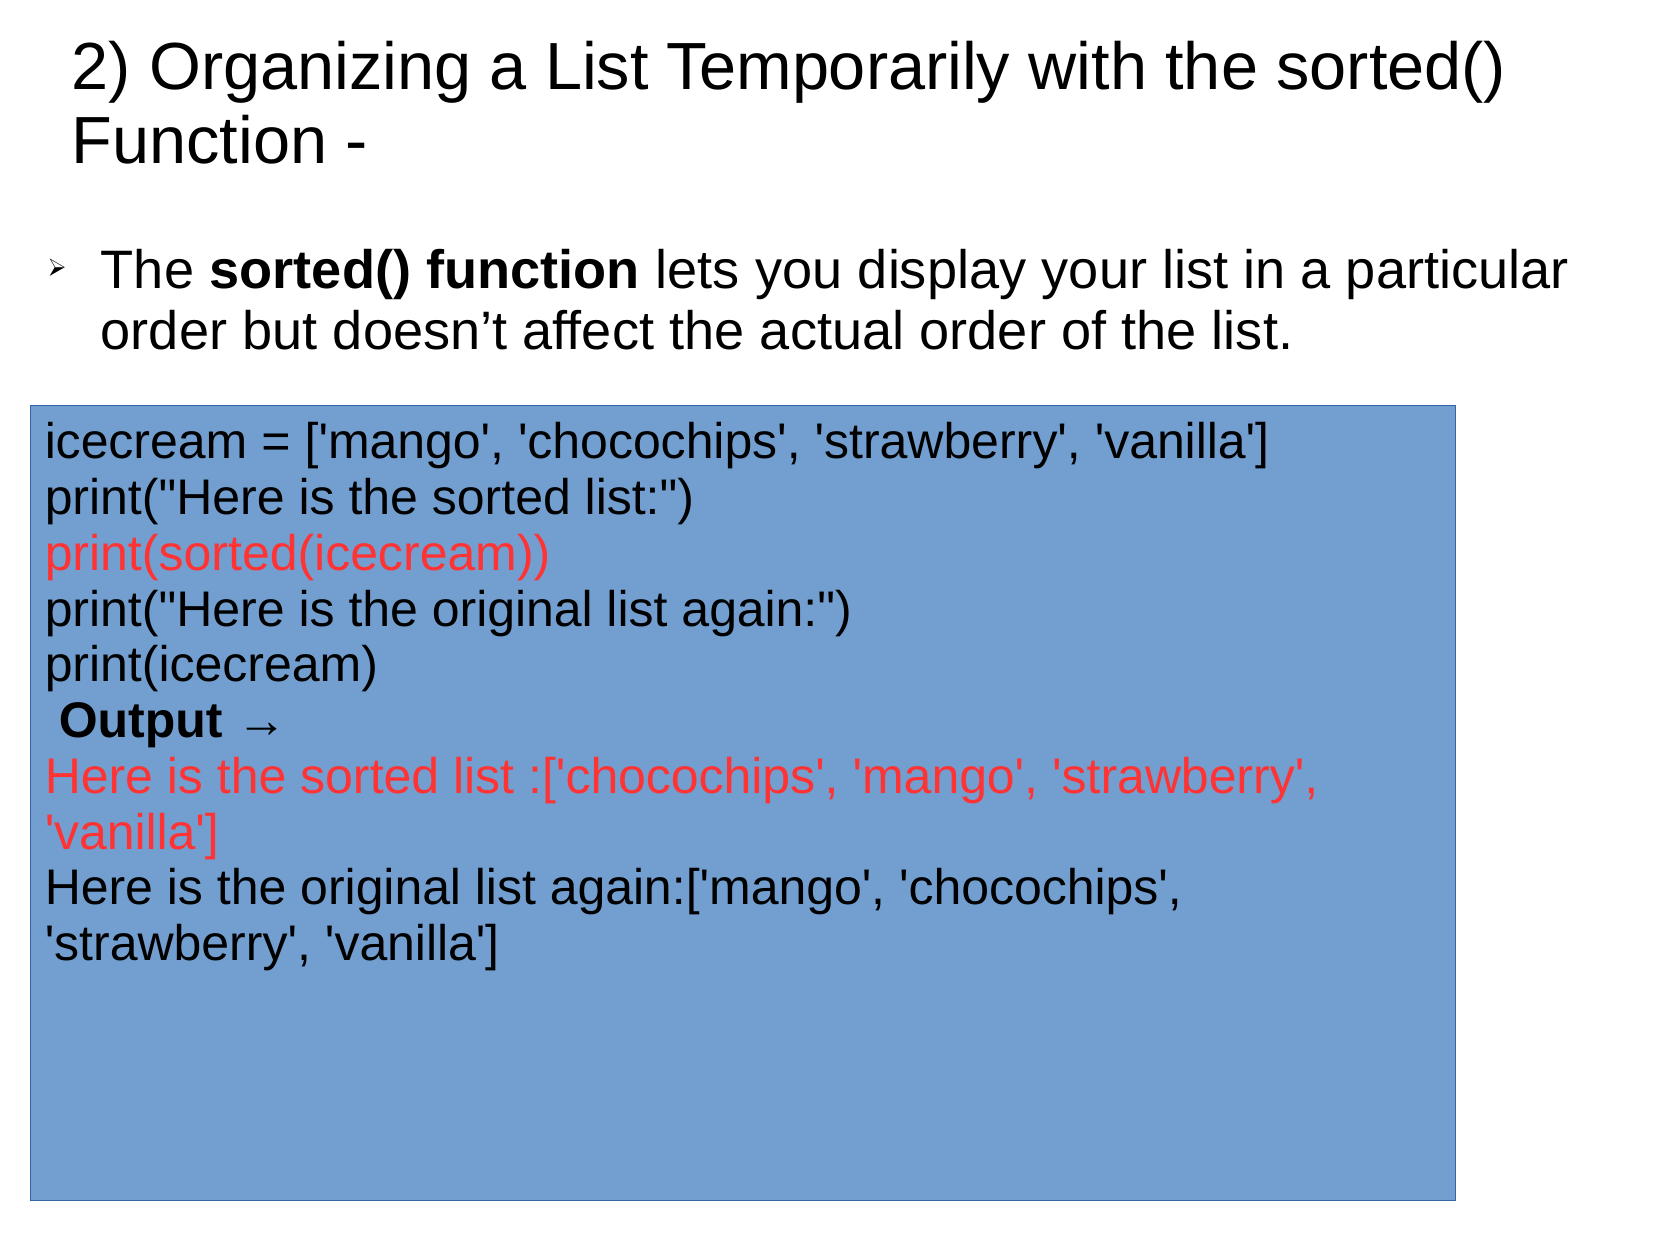

# 2) Organizing a List Temporarily with the sorted() Function -
The sorted() function lets you display your list in a particular order but doesn’t affect the actual order of the list.
icecream = ['mango', 'chocochips', 'strawberry', 'vanilla']
print("Here is the sorted list:")
print(sorted(icecream))
print("Here is the original list again:")
print(icecream)
 Output →
Here is the sorted list :['chocochips', 'mango', 'strawberry', 'vanilla']
Here is the original list again:['mango', 'chocochips', 'strawberry', 'vanilla']